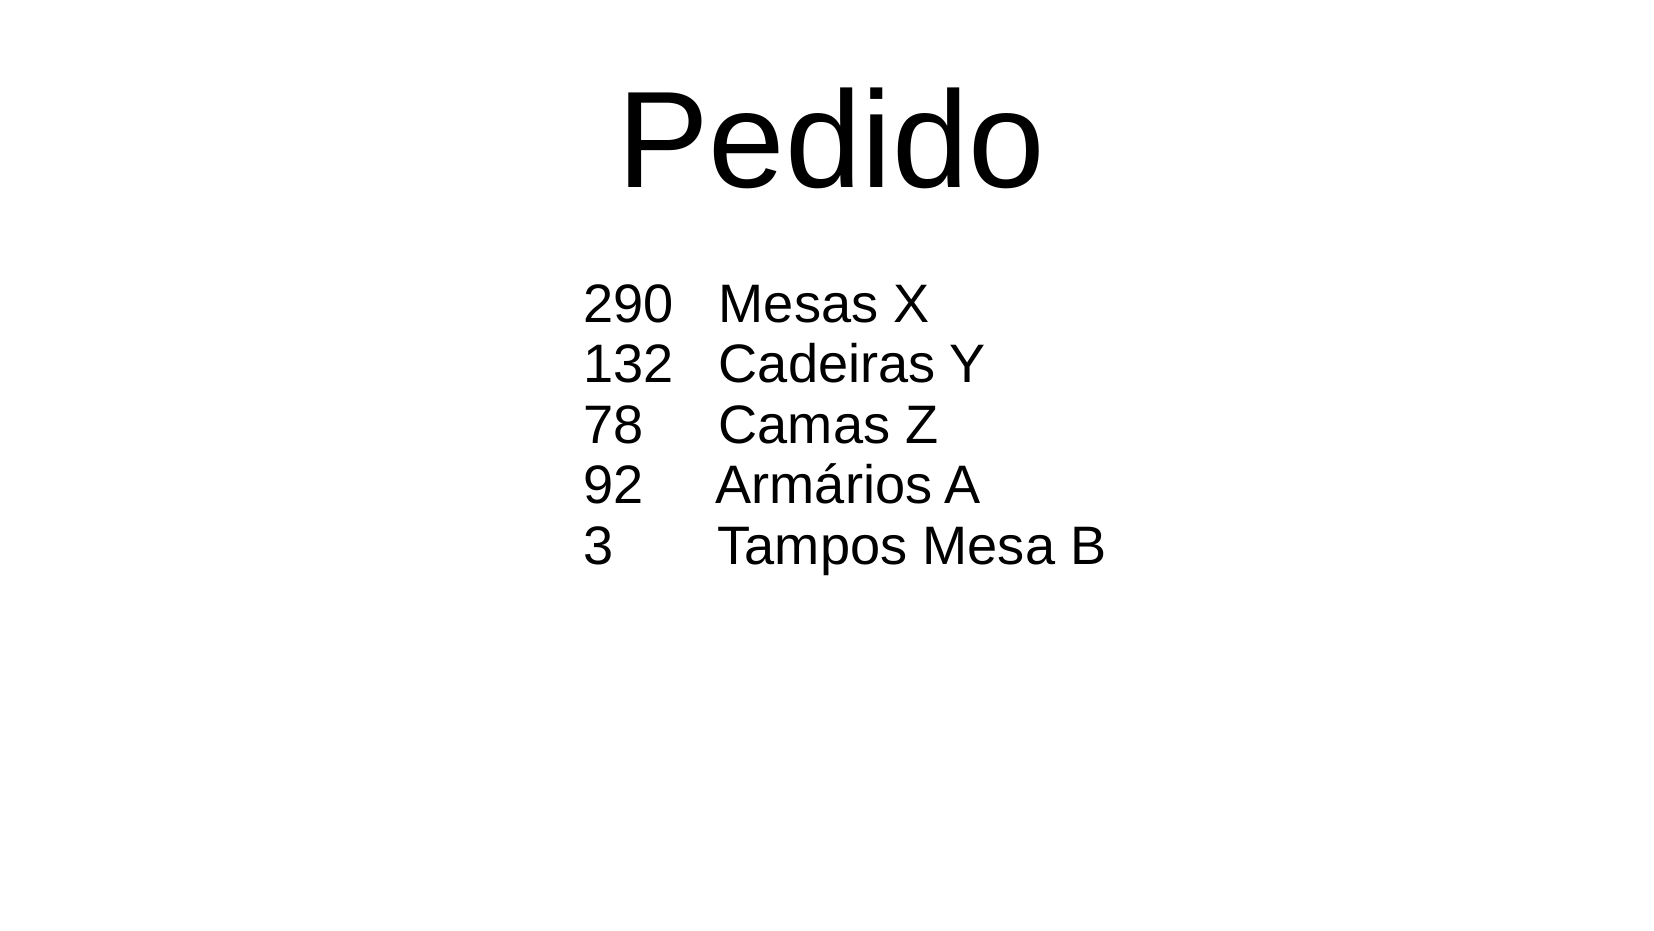

Pedido
290 Mesas X
132 Cadeiras Y
78 Camas Z
92 Armários A
3 Tampos Mesa B